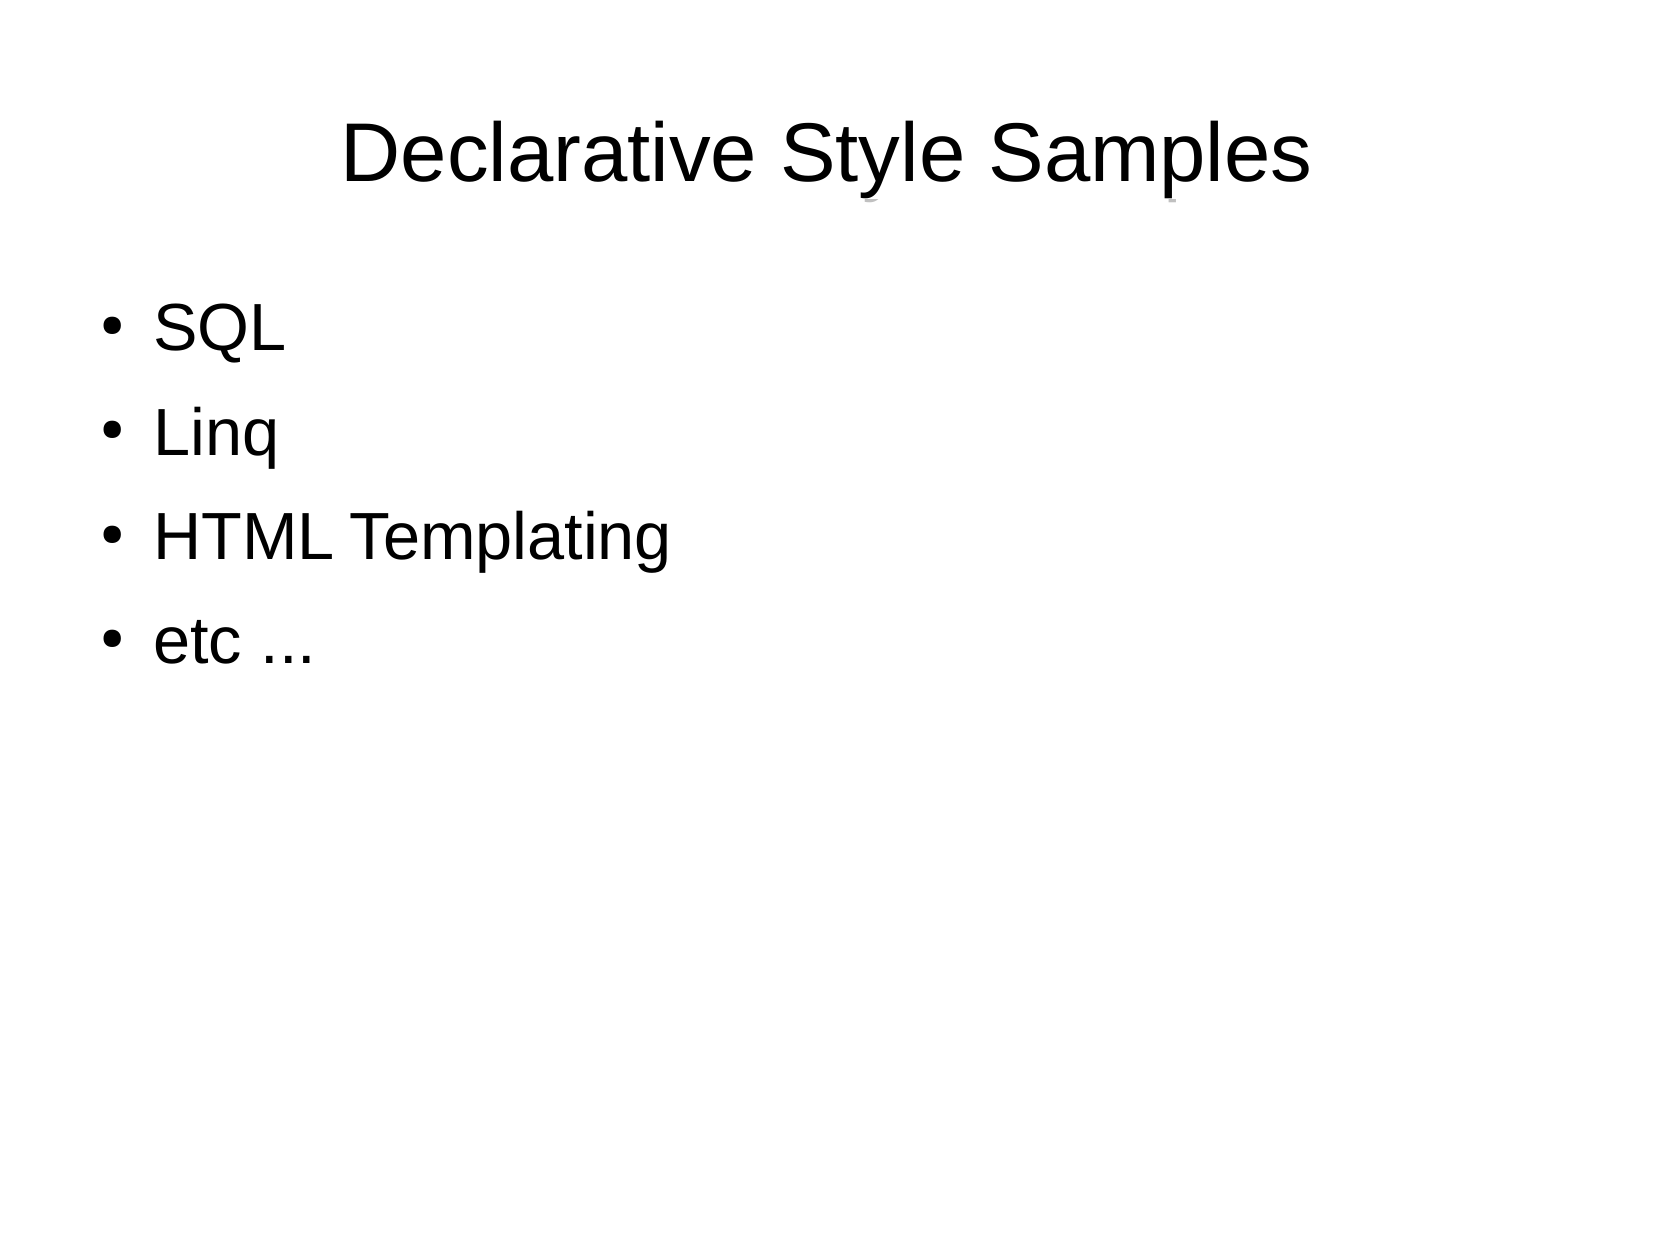

# Declarative Style Samples
SQL
Linq
HTML Templating
etc ...